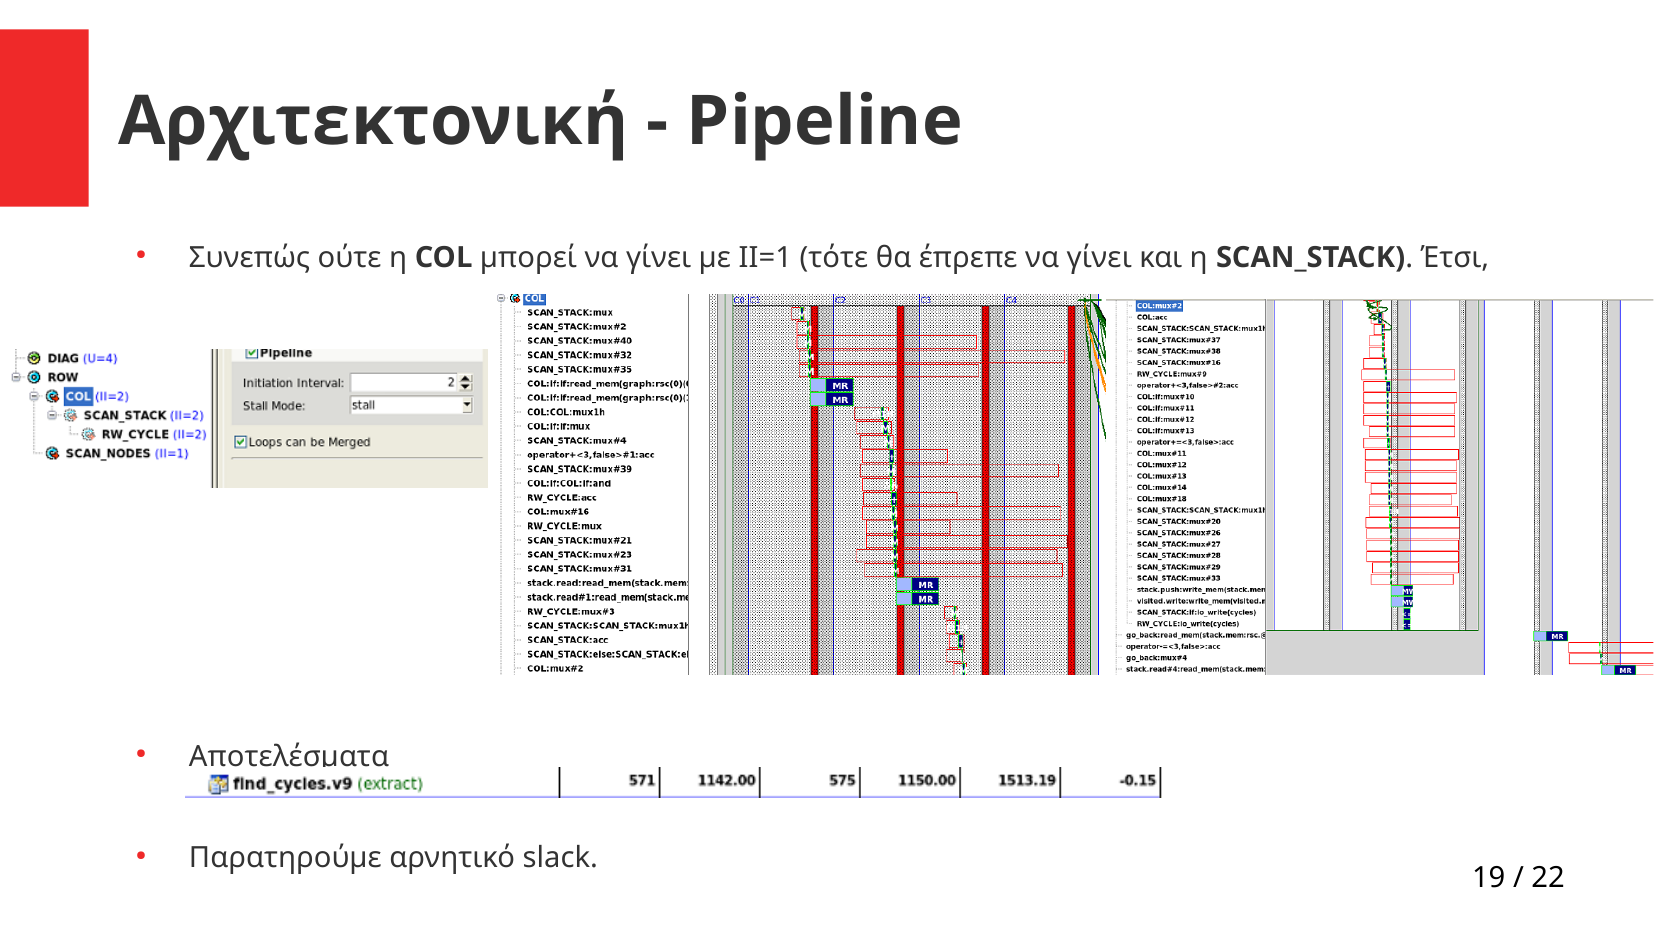

# Αρχιτεκτονική - Pipeline
Συνεπώς ούτε η COL μπορεί να γίνει με II=1 (τότε θα έπρεπε να γίνει και η SCAN_STACK). Έτσι,
Αποτελέσματα
Παρατηρούμε αρνητικό slack.
19